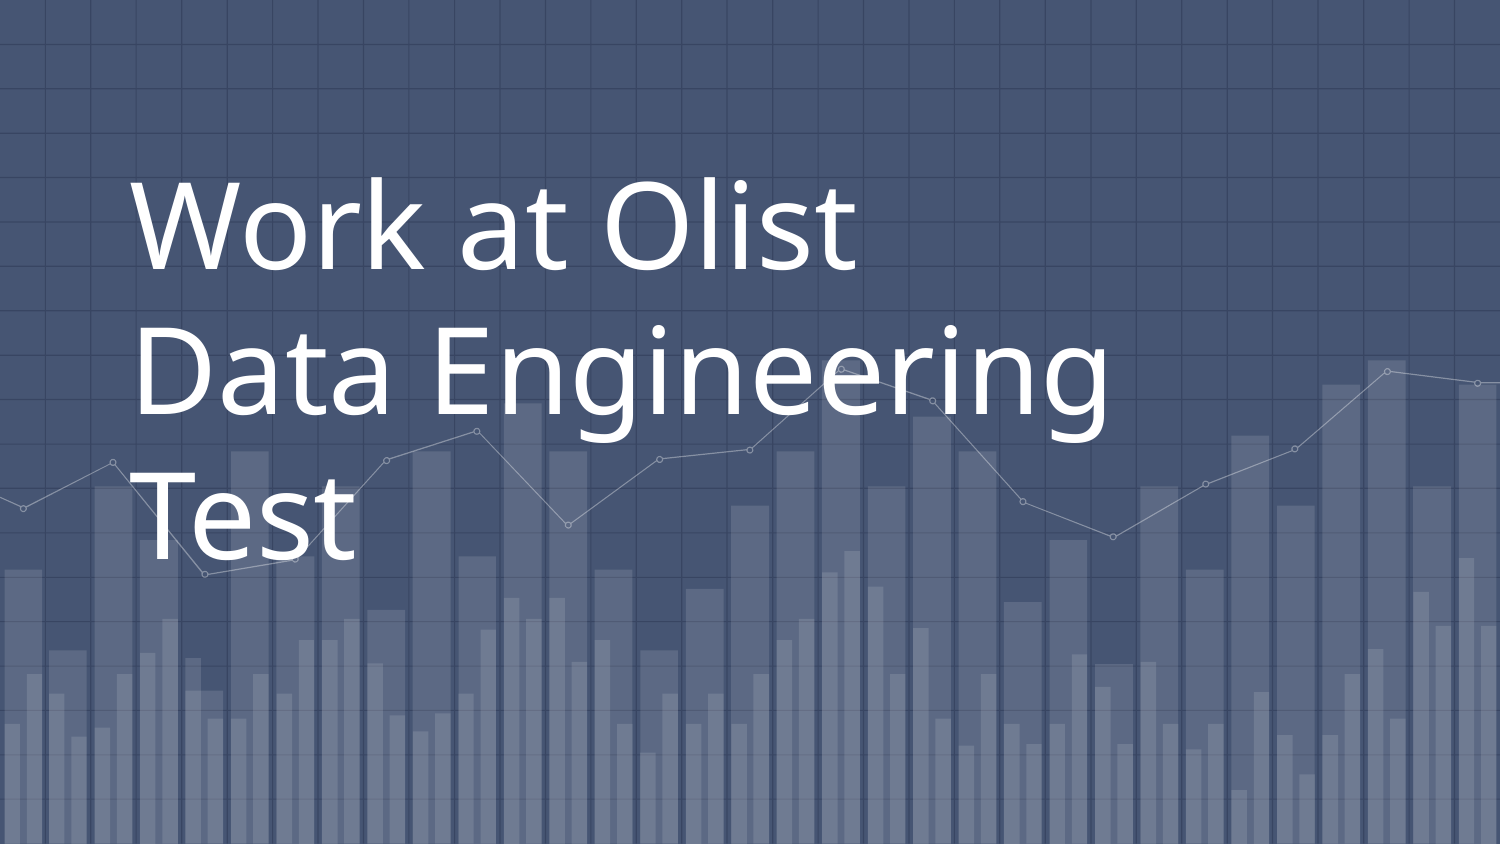

# Work at Olist Data Engineering Test